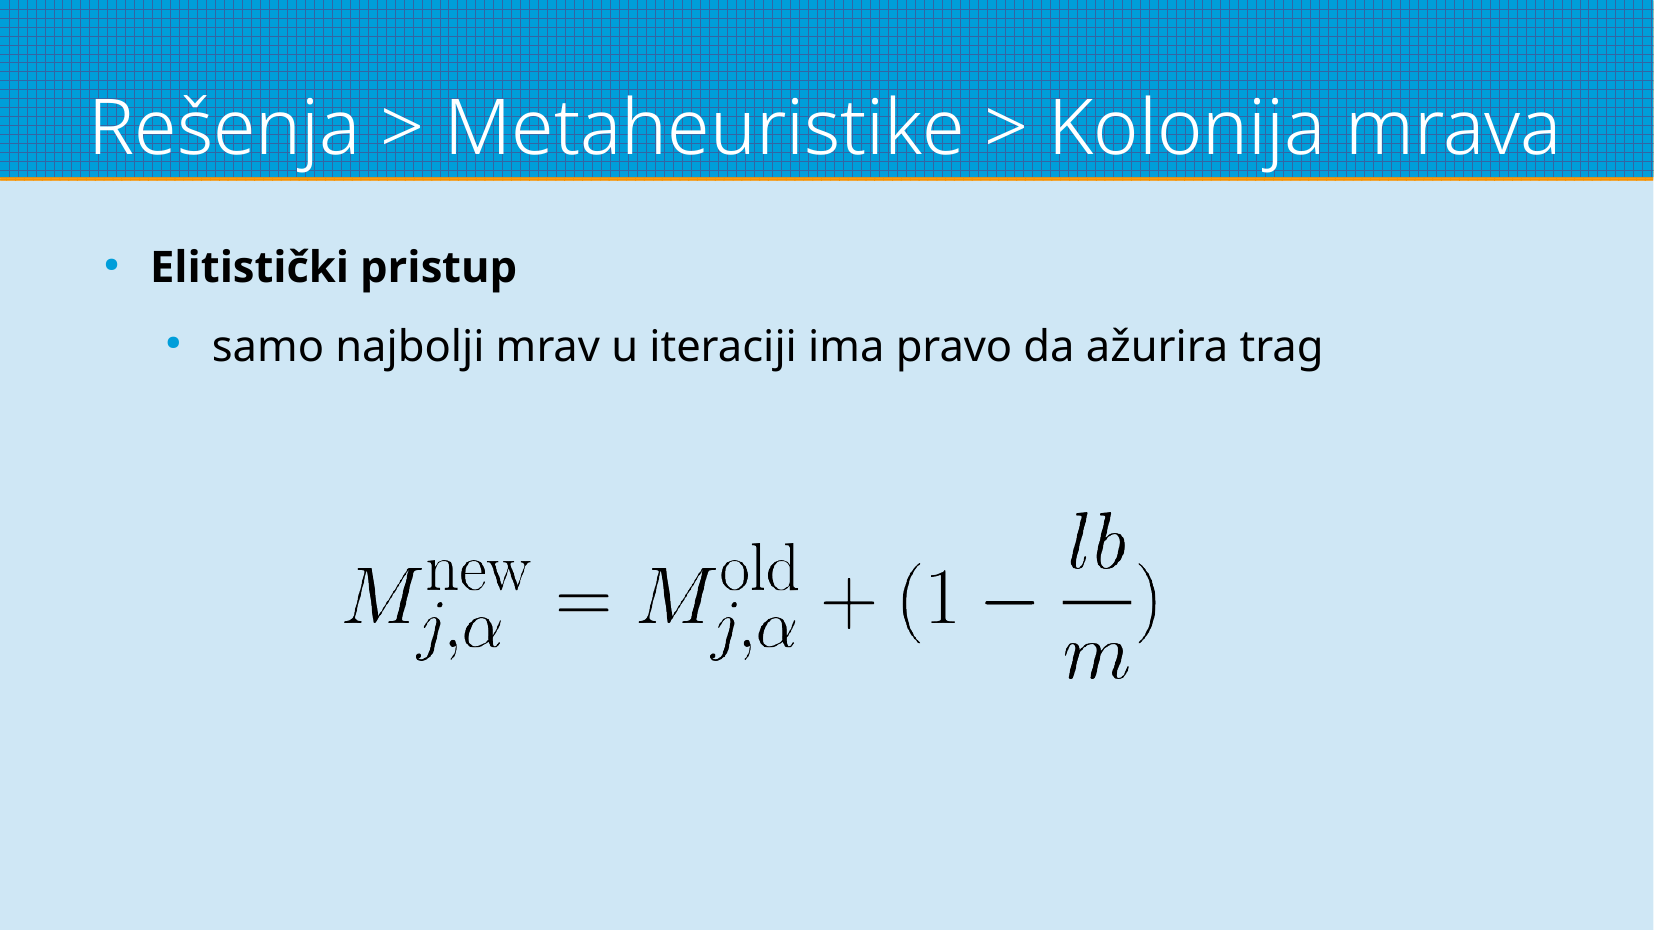

# Rešenja > Metaheuristike > Kolonija mrava
Elitistički pristup
samo najbolji mrav u iteraciji ima pravo da ažurira trag